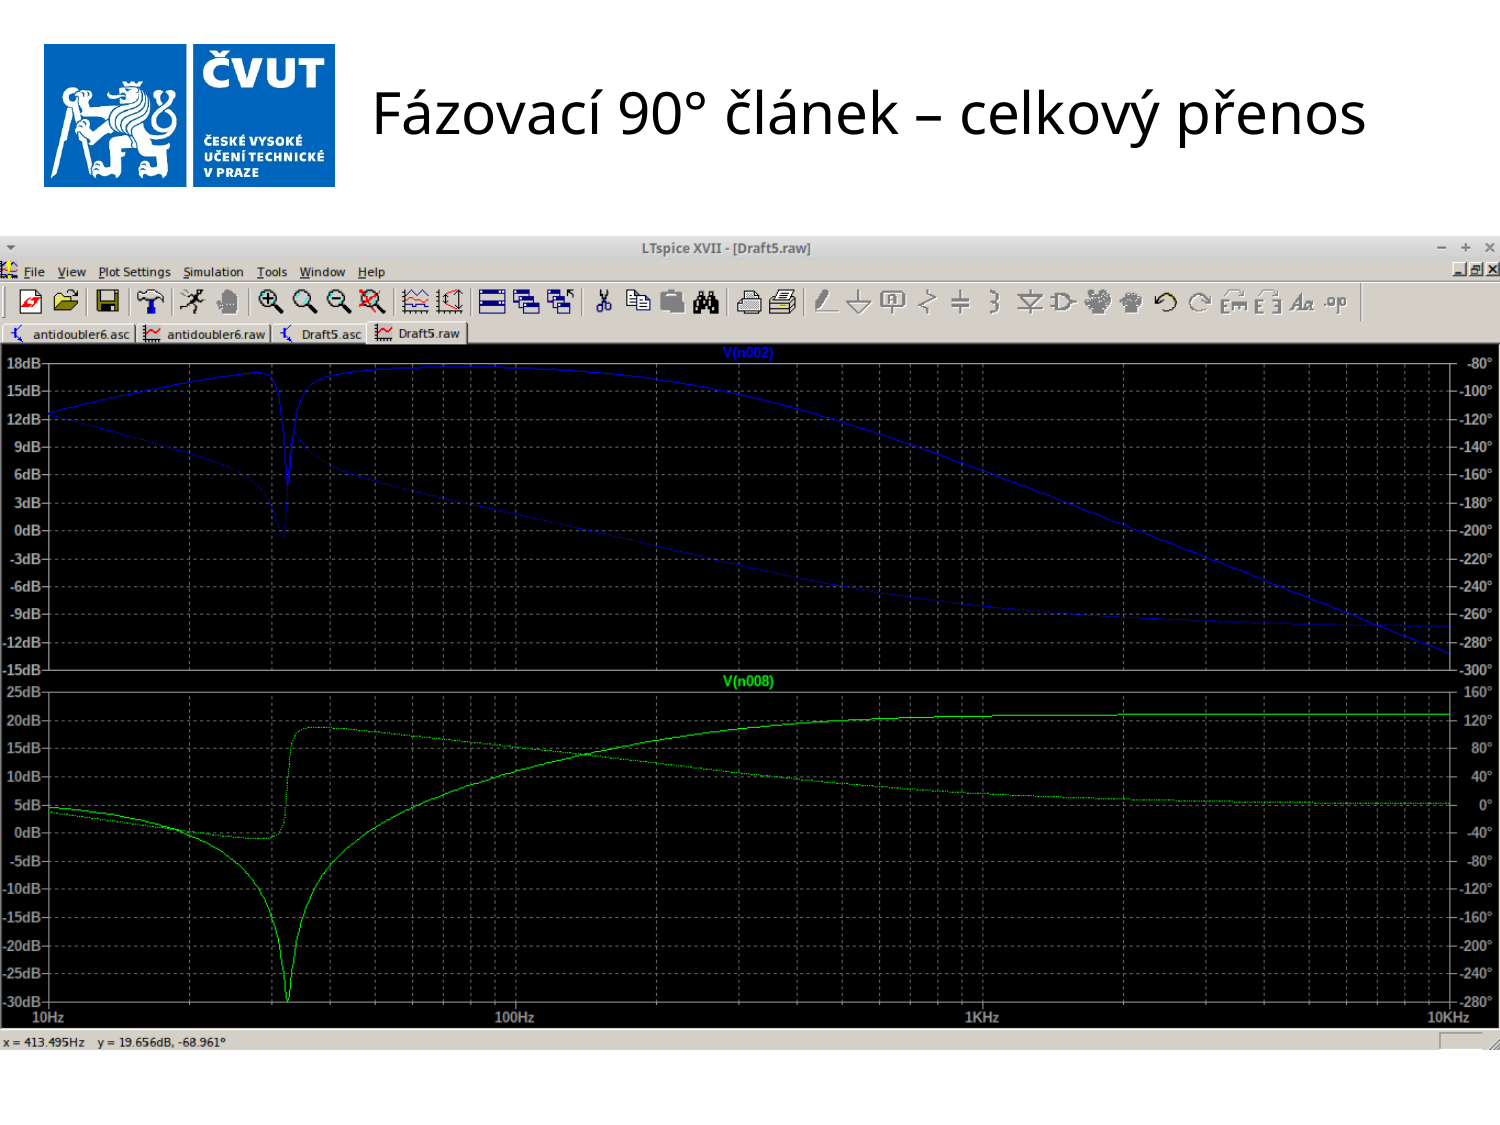

# Fázovací 90° článek – celkový přenos